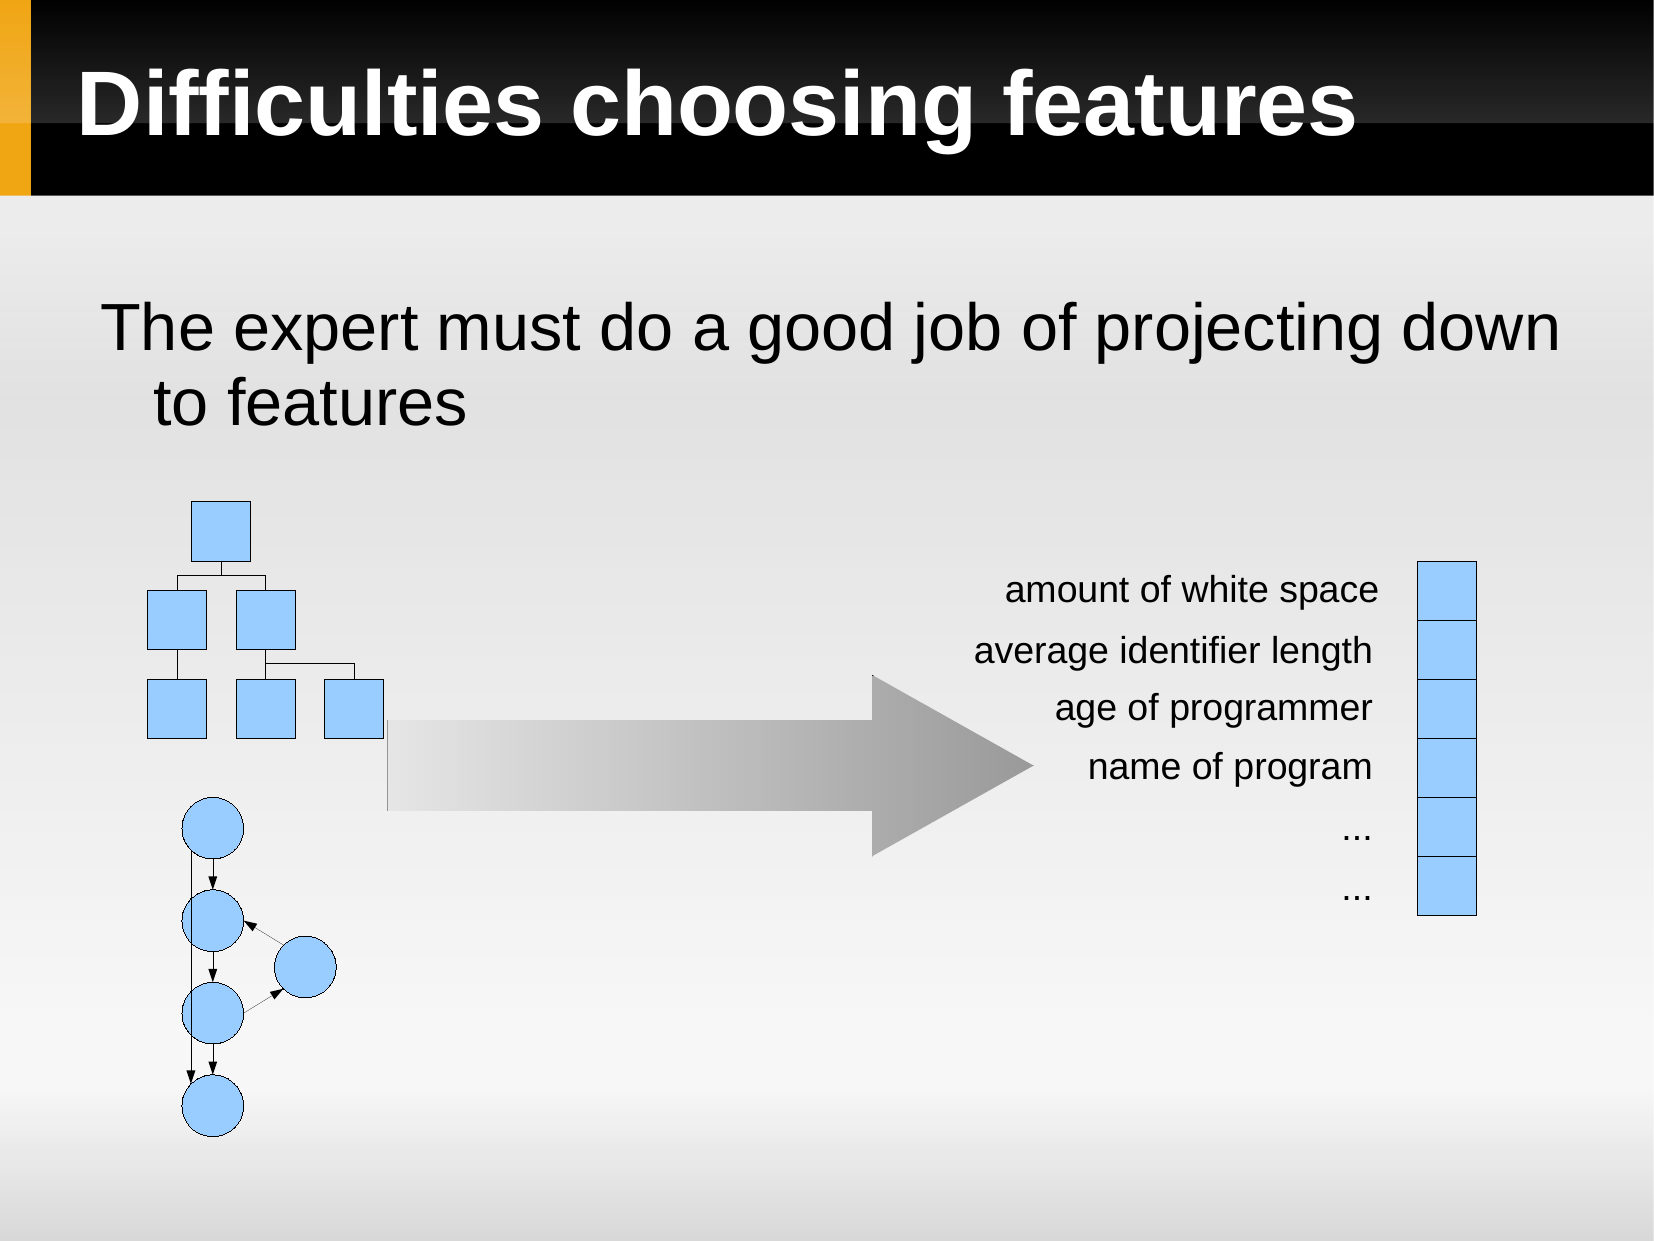

# Difficulties choosing features
The expert must do a good job of projecting down to features
amount of white space
average identifier length
age of programmer
name of program
...
...